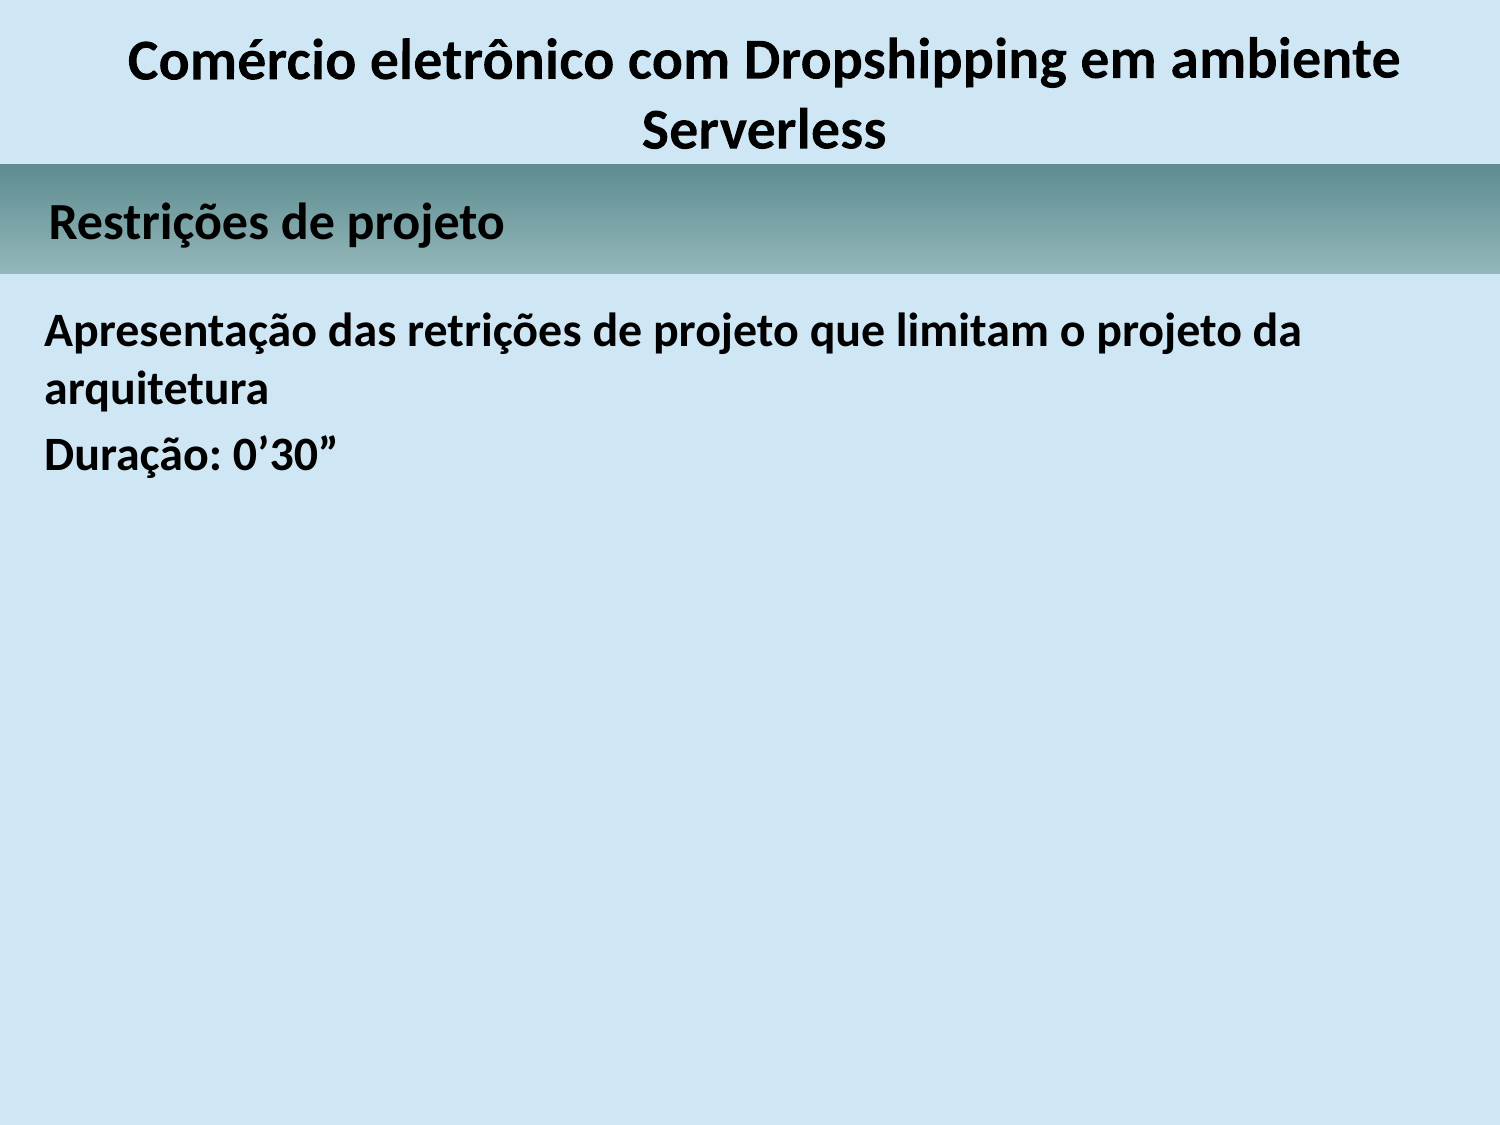

Comércio eletrônico com Dropshipping em ambiente Serverless
Restrições de projeto
Apresentação das retrições de projeto que limitam o projeto da arquitetura
Duração: 0’30”